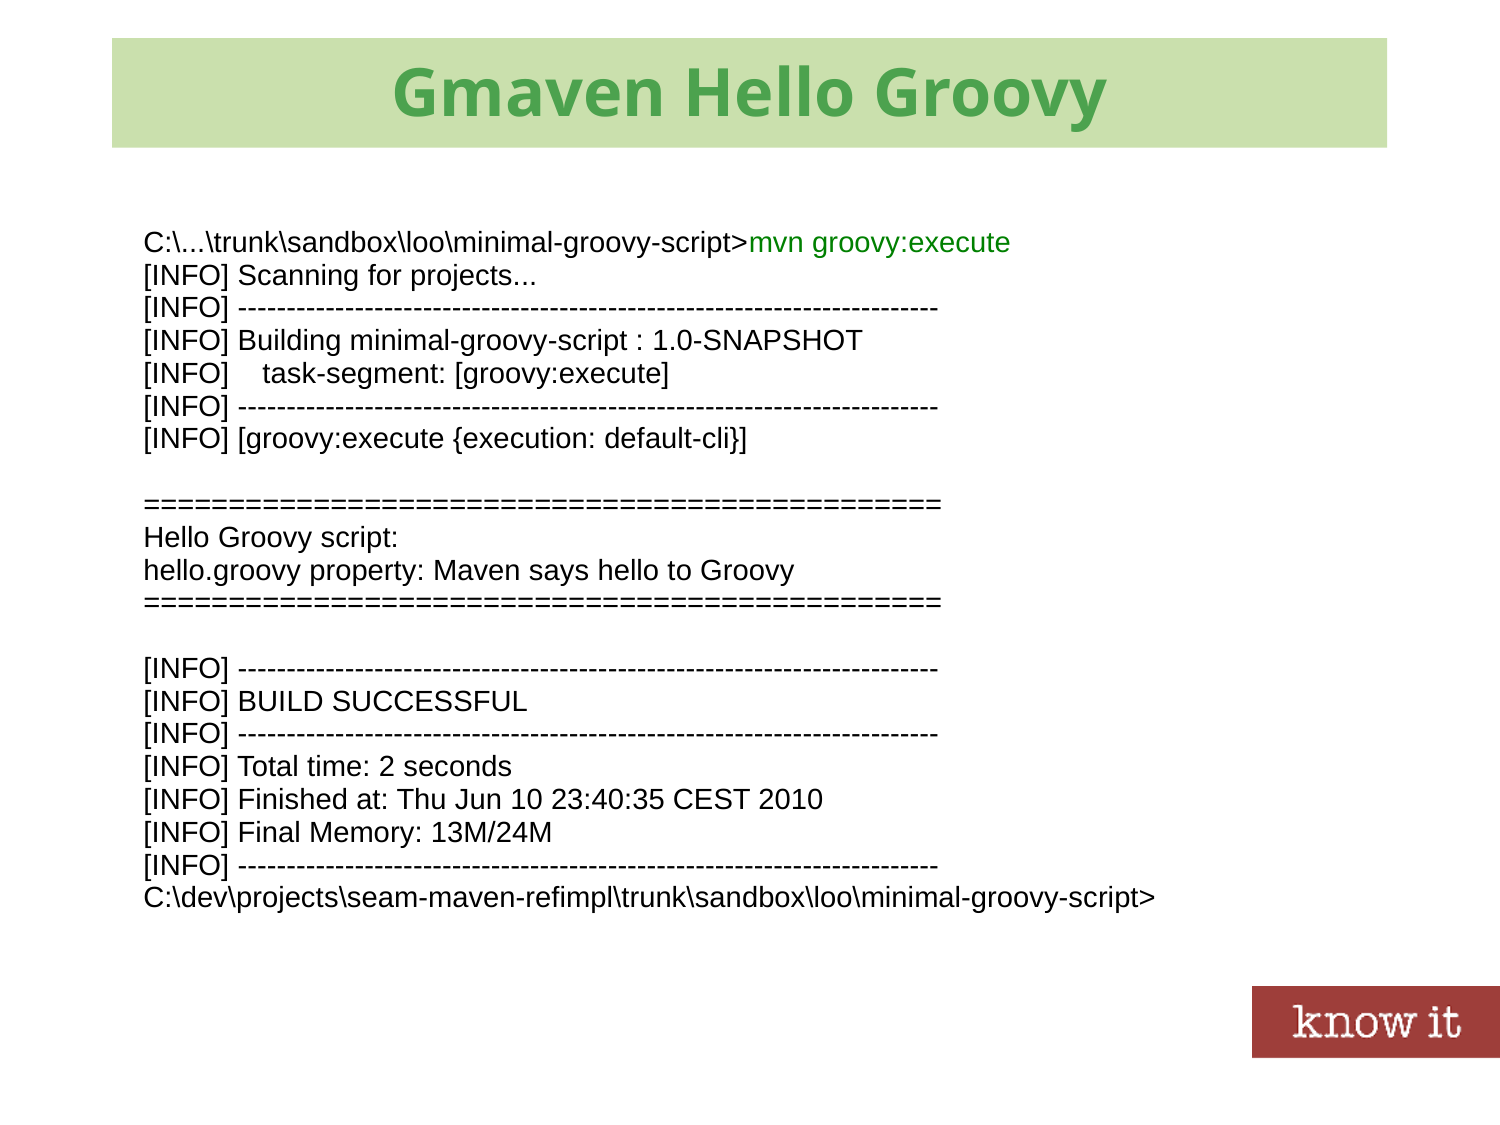

Gmaven Hello Groovy
C:\...\trunk\sandbox\loo\minimal-groovy-script>mvn groovy:execute
[INFO] Scanning for projects...
[INFO] ------------------------------------------------------------------------
[INFO] Building minimal-groovy-script : 1.0-SNAPSHOT
[INFO] task-segment: [groovy:execute]
[INFO] ------------------------------------------------------------------------
[INFO] [groovy:execute {execution: default-cli}]
===============================================
Hello Groovy script:
hello.groovy property: Maven says hello to Groovy
===============================================
[INFO] ------------------------------------------------------------------------
[INFO] BUILD SUCCESSFUL
[INFO] ------------------------------------------------------------------------
[INFO] Total time: 2 seconds
[INFO] Finished at: Thu Jun 10 23:40:35 CEST 2010
[INFO] Final Memory: 13M/24M
[INFO] ------------------------------------------------------------------------
C:\dev\projects\seam-maven-refimpl\trunk\sandbox\loo\minimal-groovy-script>